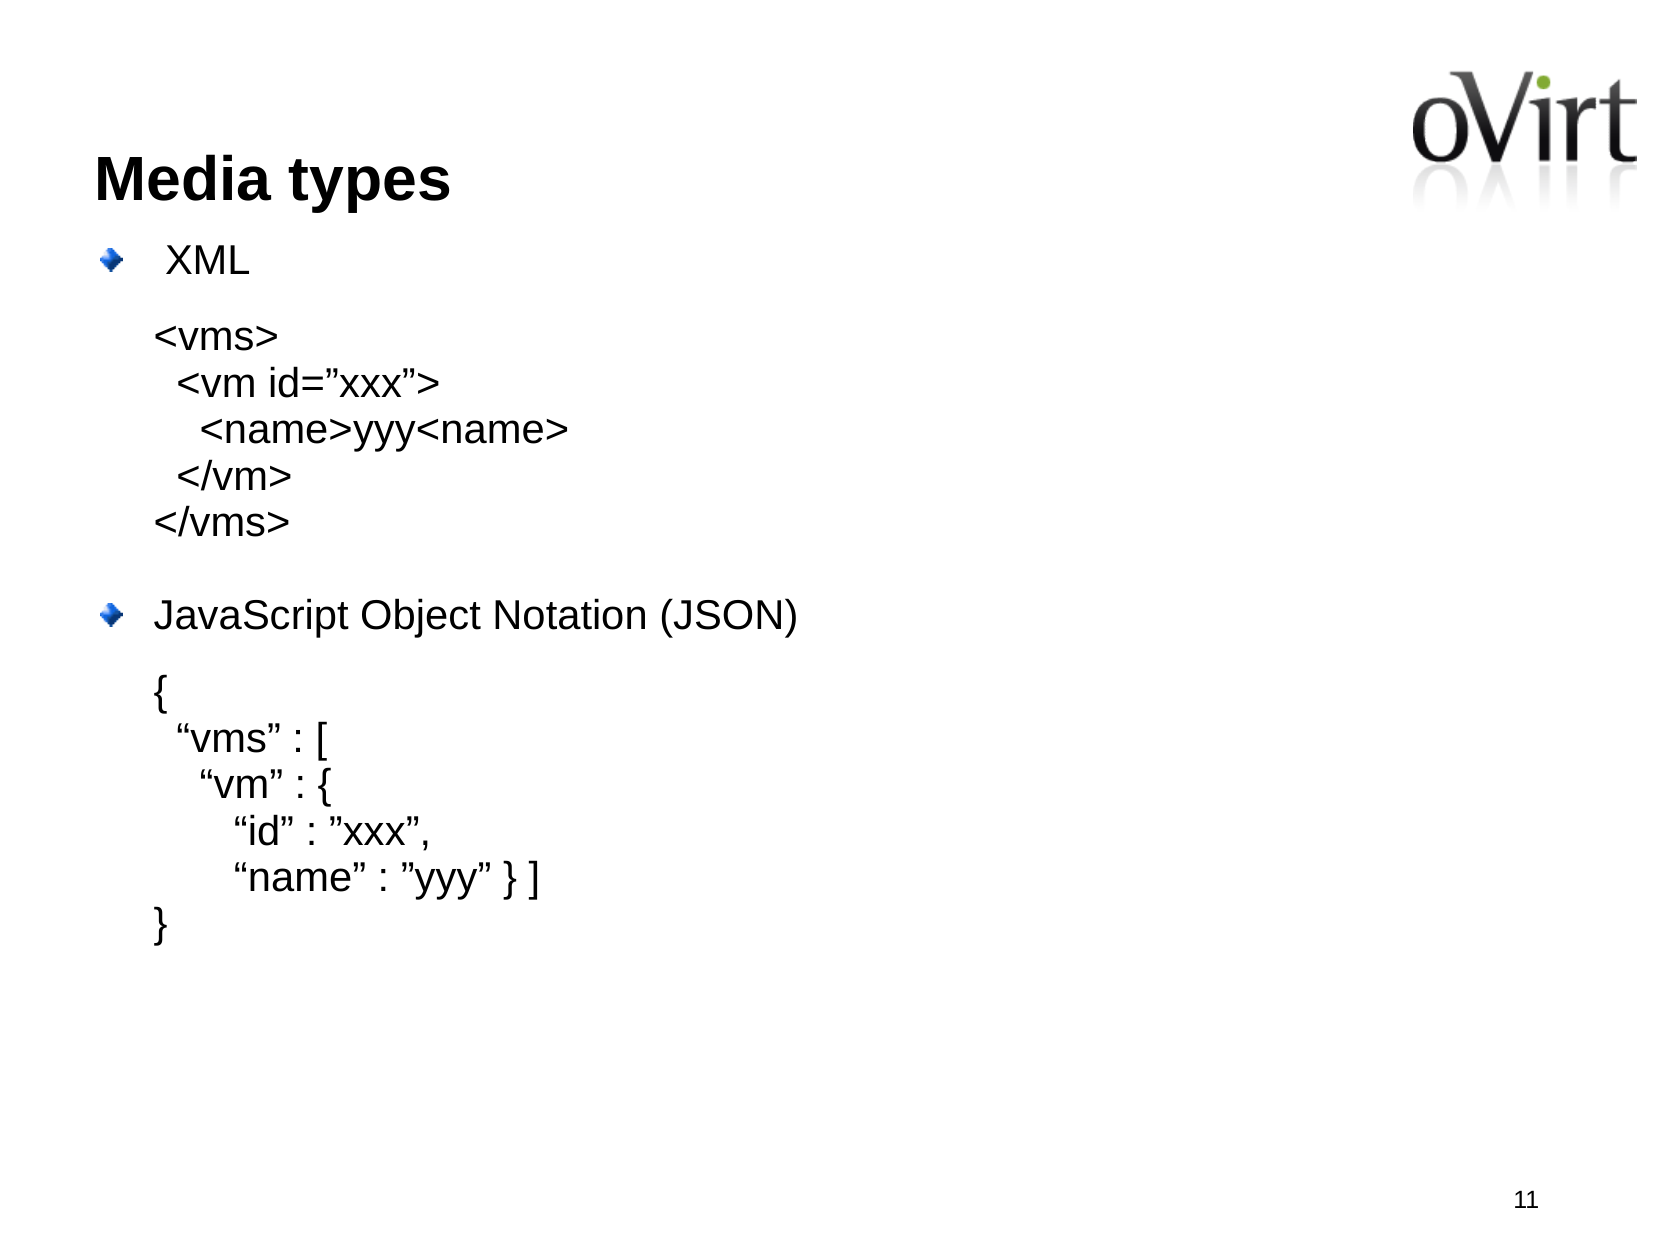

# Media types
 XML
<vms>
 <vm id=”xxx”>
 <name>yyy<name>
 </vm>
</vms>
JavaScript Object Notation (JSON)
{
 “vms” : [
 “vm” : {
 “id” : ”xxx”,
 “name” : ”yyy” } ]
}